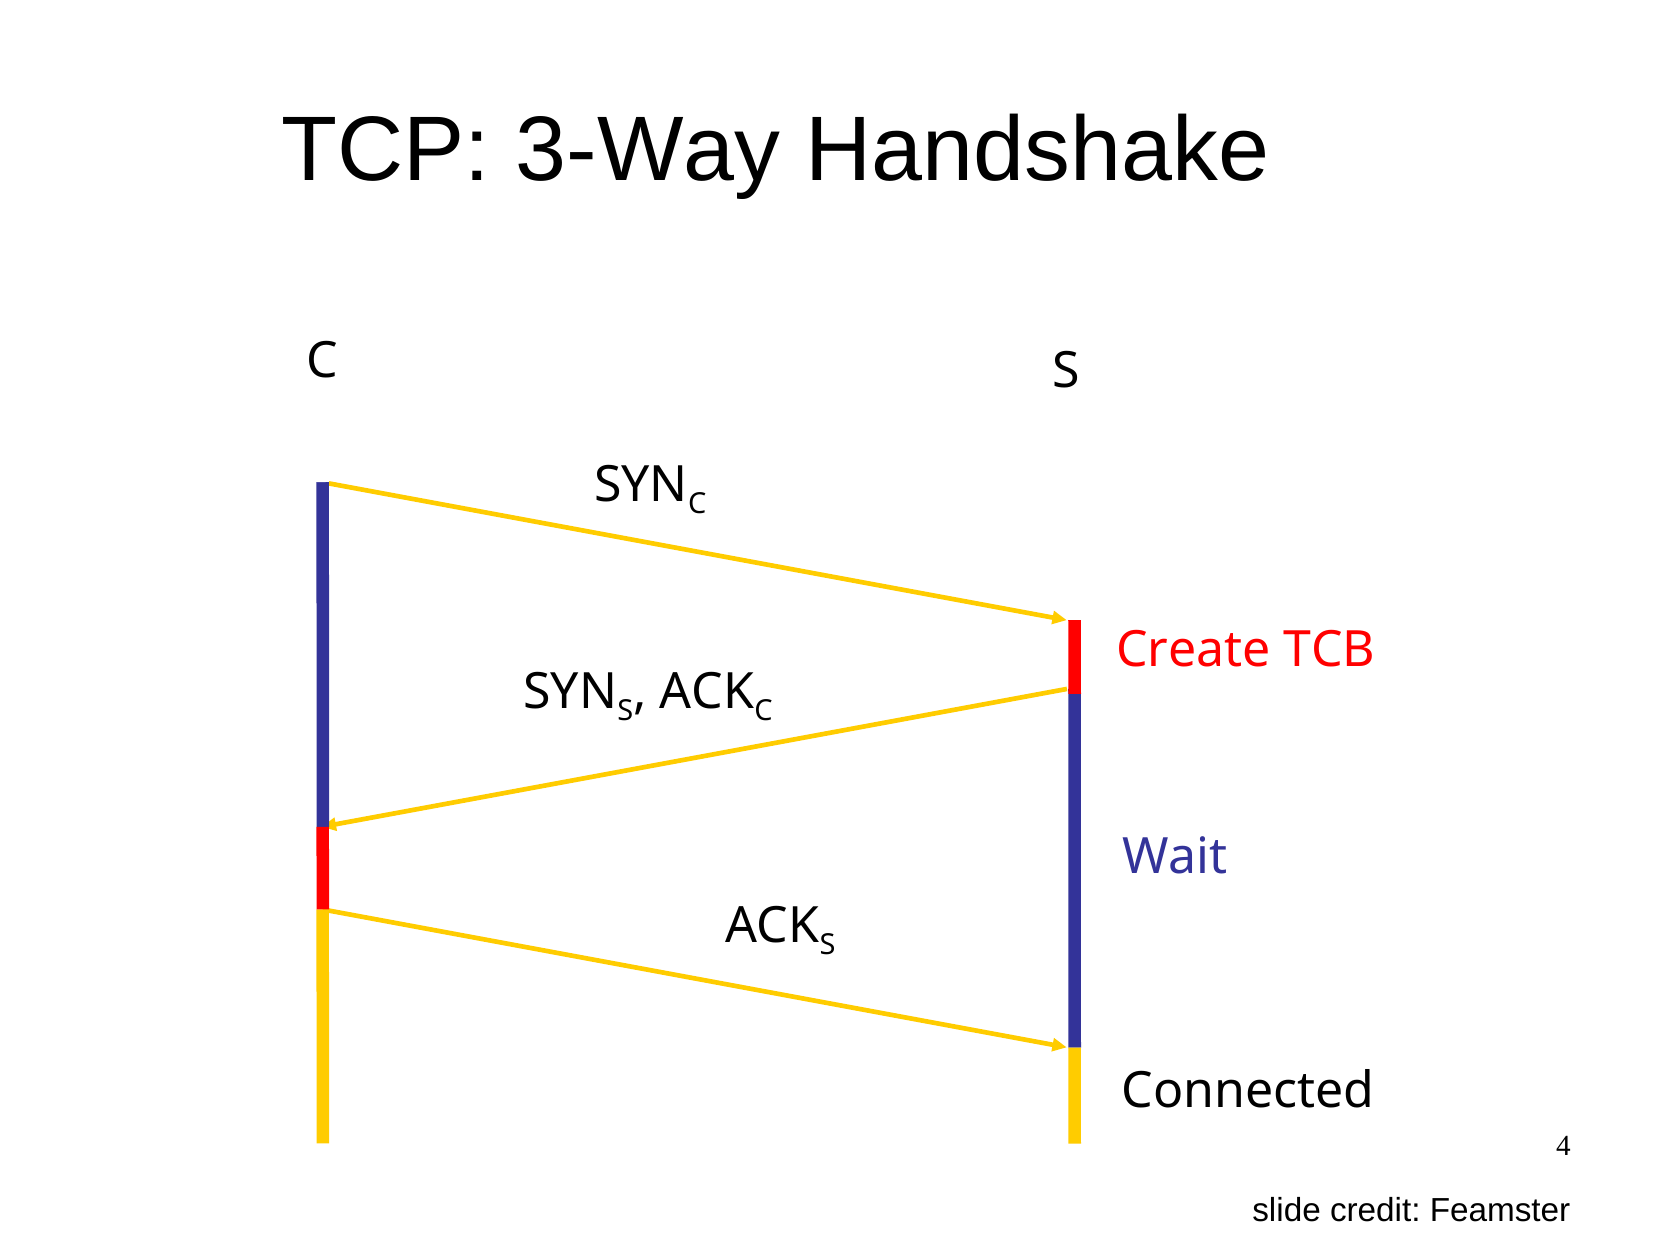

# TCP: 3-Way Handshake
C
S
SYNC
Listening
Create TCB
SYNS, ACKC
Wait
ACKS
Connected
4
slide credit: Feamster